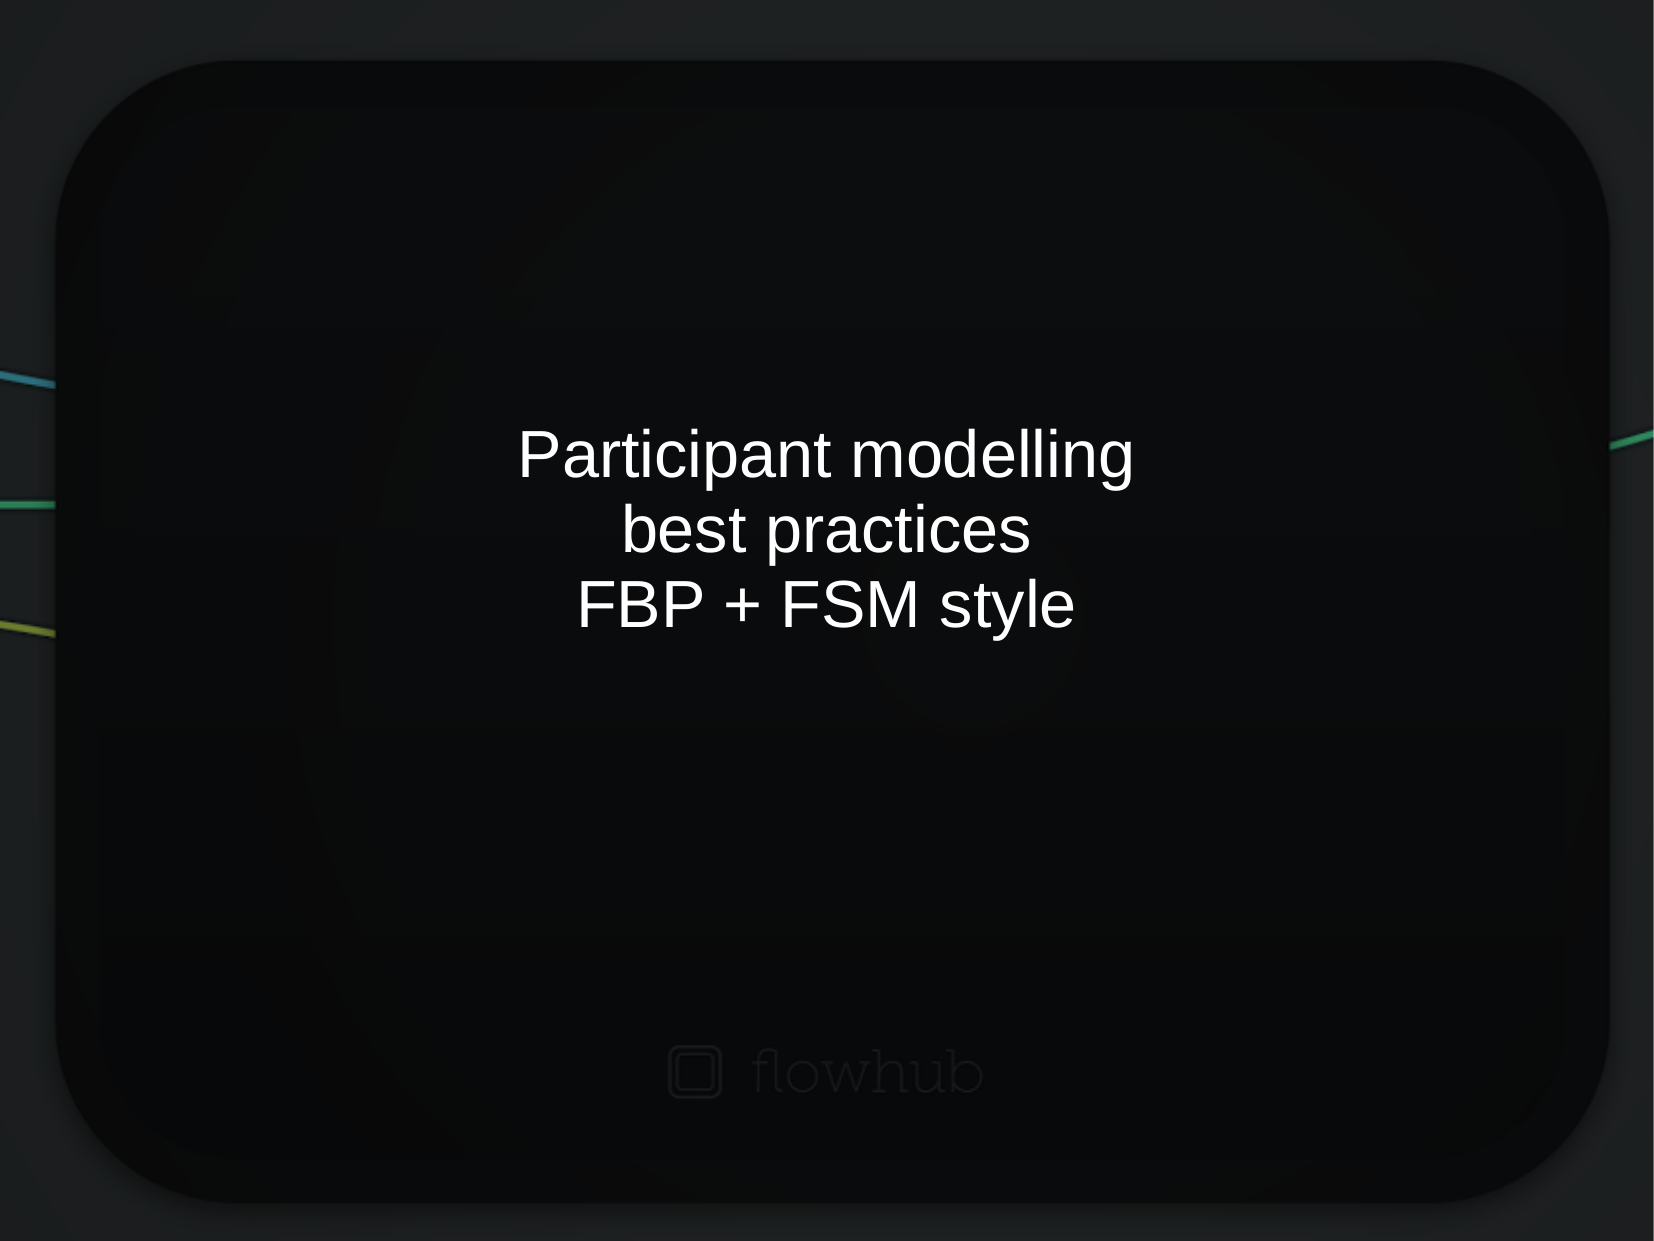

# Participant modelling best practices FBP + FSM style